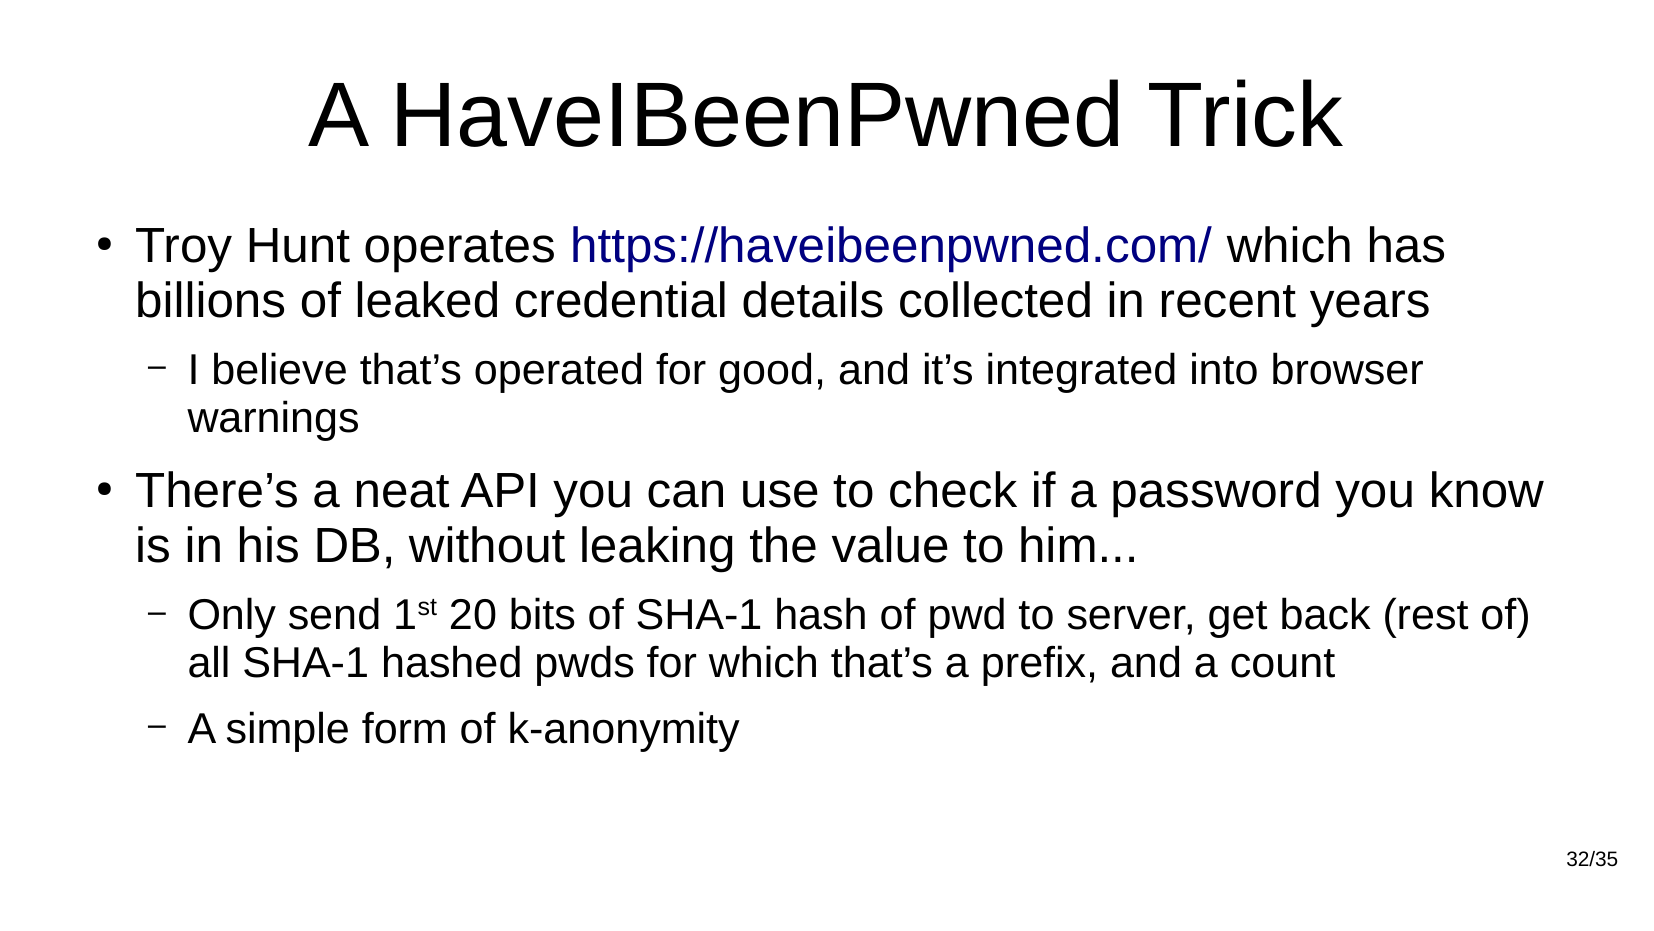

# A HaveIBeenPwned Trick
Troy Hunt operates https://haveibeenpwned.com/ which has billions of leaked credential details collected in recent years
I believe that’s operated for good, and it’s integrated into browser warnings
There’s a neat API you can use to check if a password you know is in his DB, without leaking the value to him...
Only send 1st 20 bits of SHA-1 hash of pwd to server, get back (rest of) all SHA-1 hashed pwds for which that’s a prefix, and a count
A simple form of k-anonymity
32